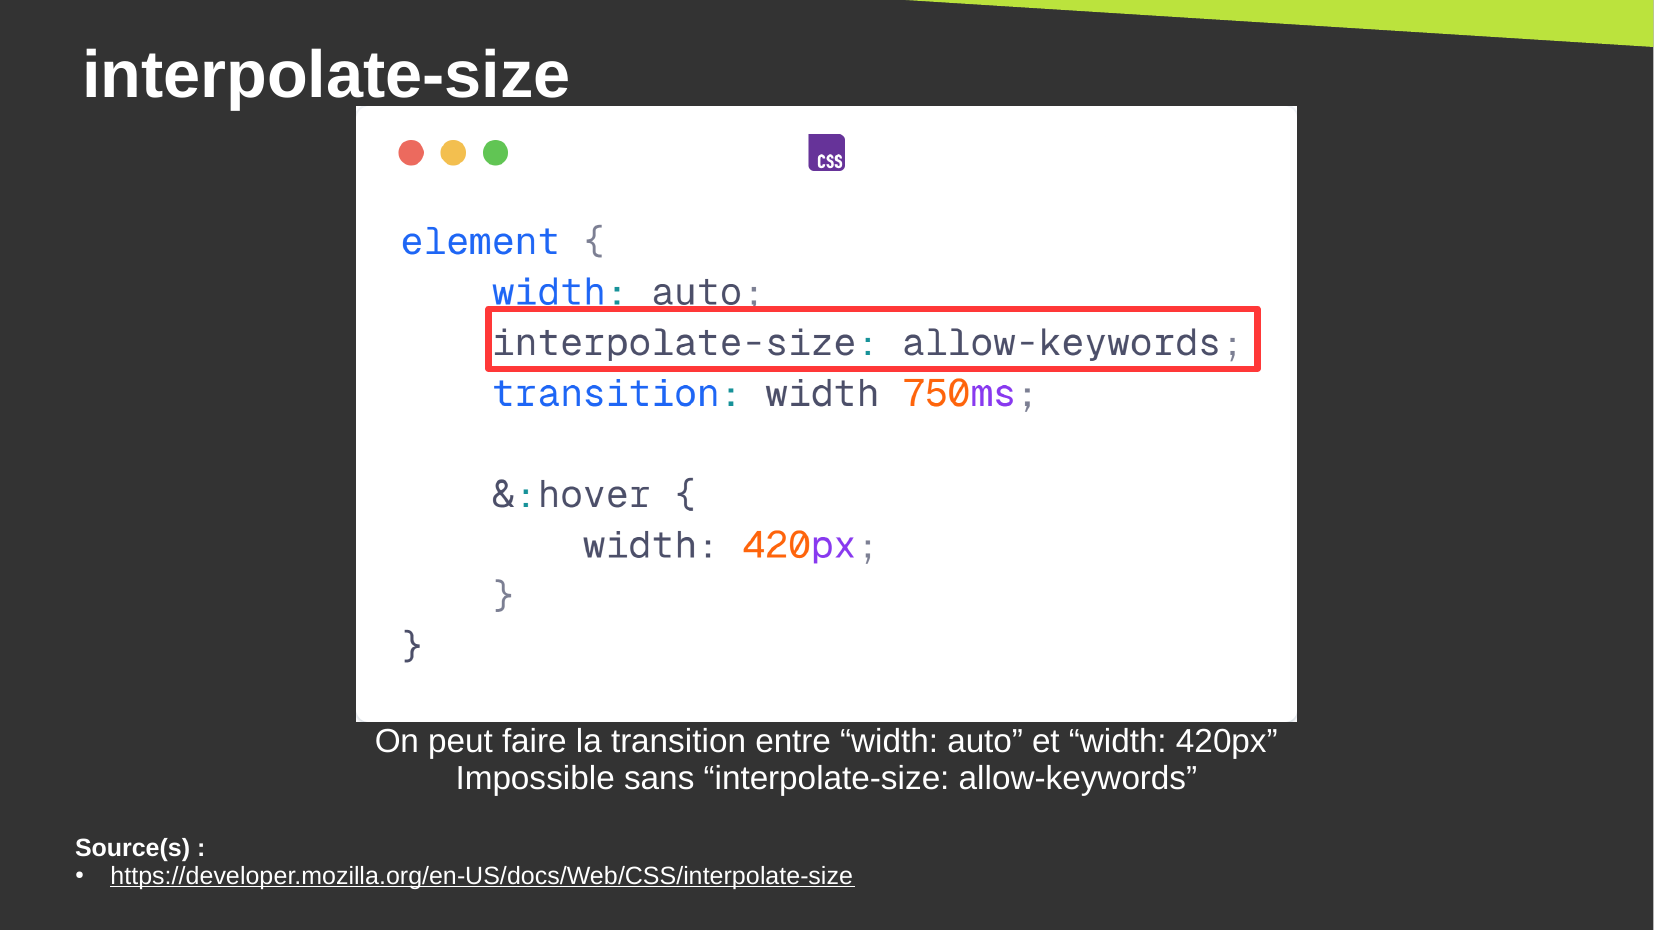

# interpolate-size
On peut faire la transition entre “width: auto” et “width: 420px”
Impossible sans “interpolate-size: allow-keywords”
Source(s) :
https://developer.mozilla.org/en-US/docs/Web/CSS/interpolate-size